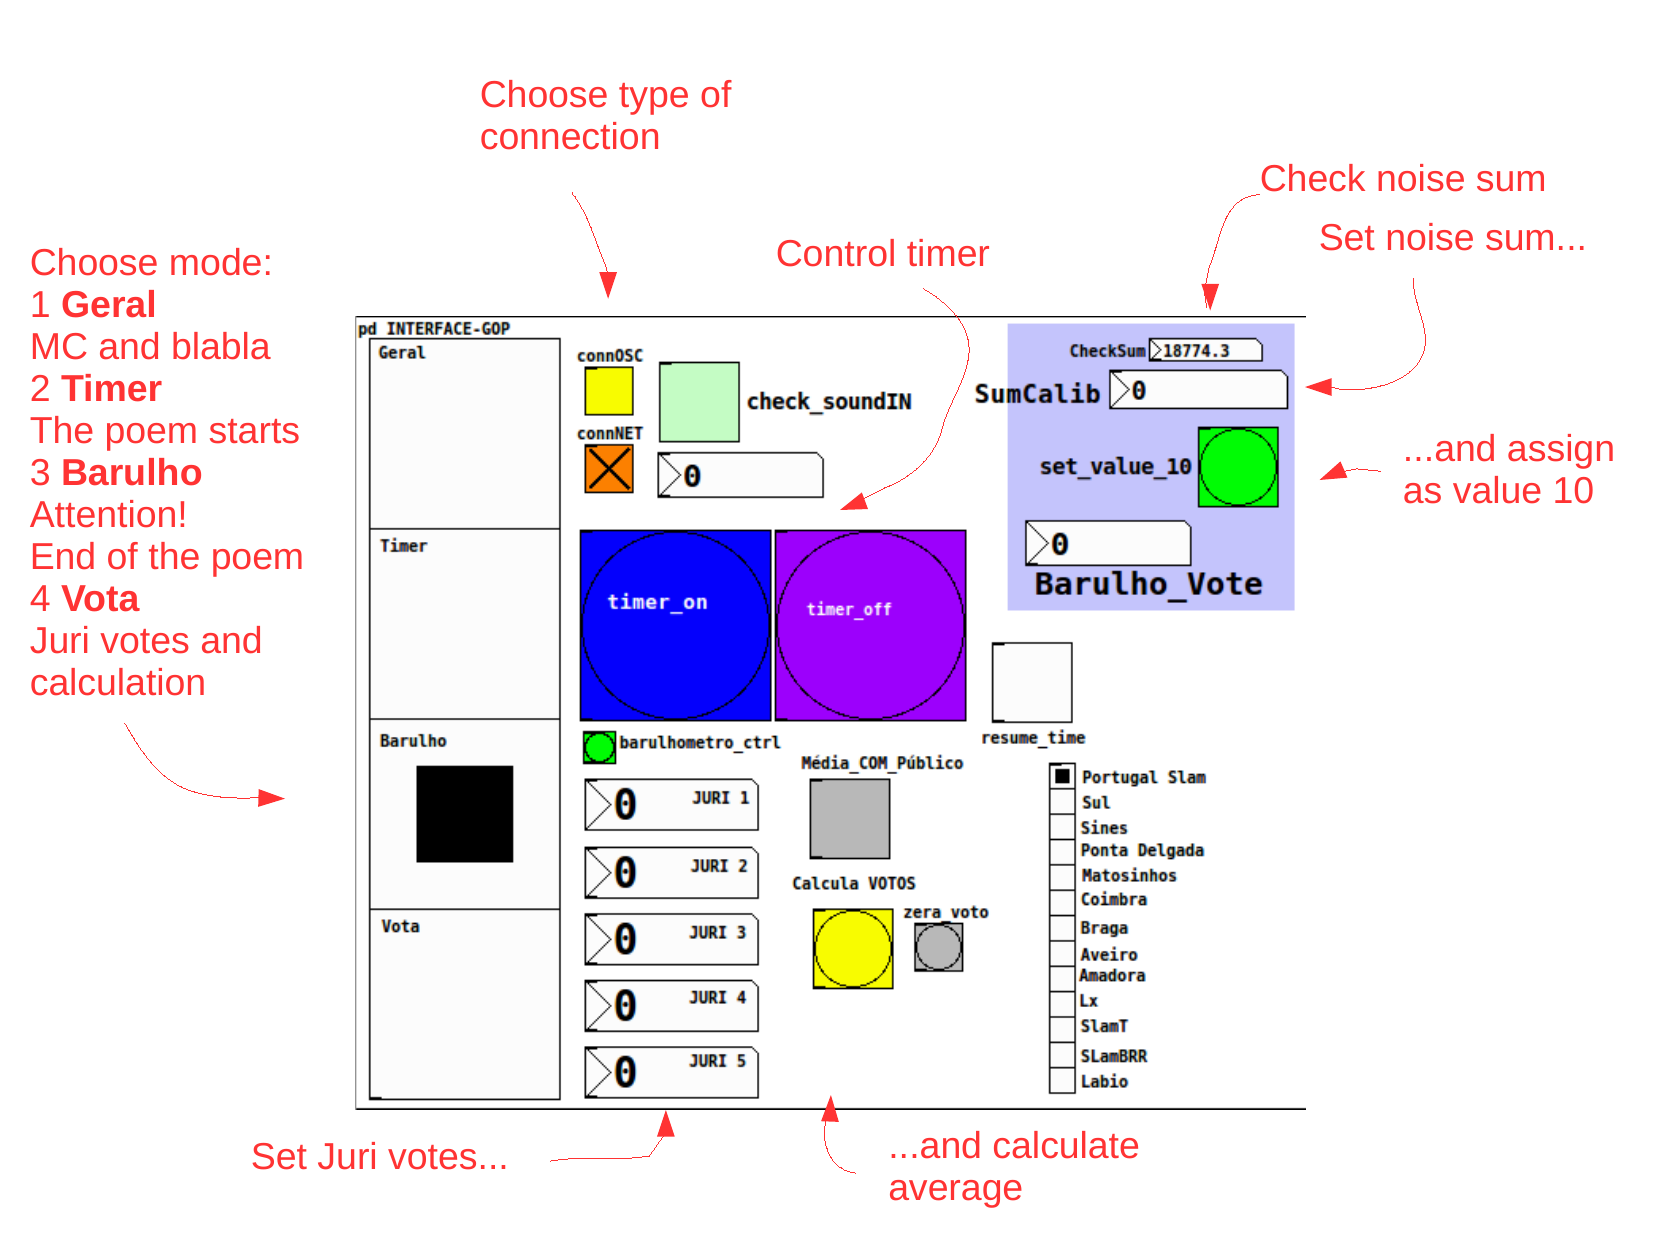

Choose type of connection
Check noise sum
Set noise sum...
Control timer
Choose mode:
1 Geral
MC and blabla
2 Timer
The poem starts
3 Barulho
Attention!
End of the poem
4 Vota
Juri votes and
calculation
...and assign
as value 10
...and calculate
average
Set Juri votes...